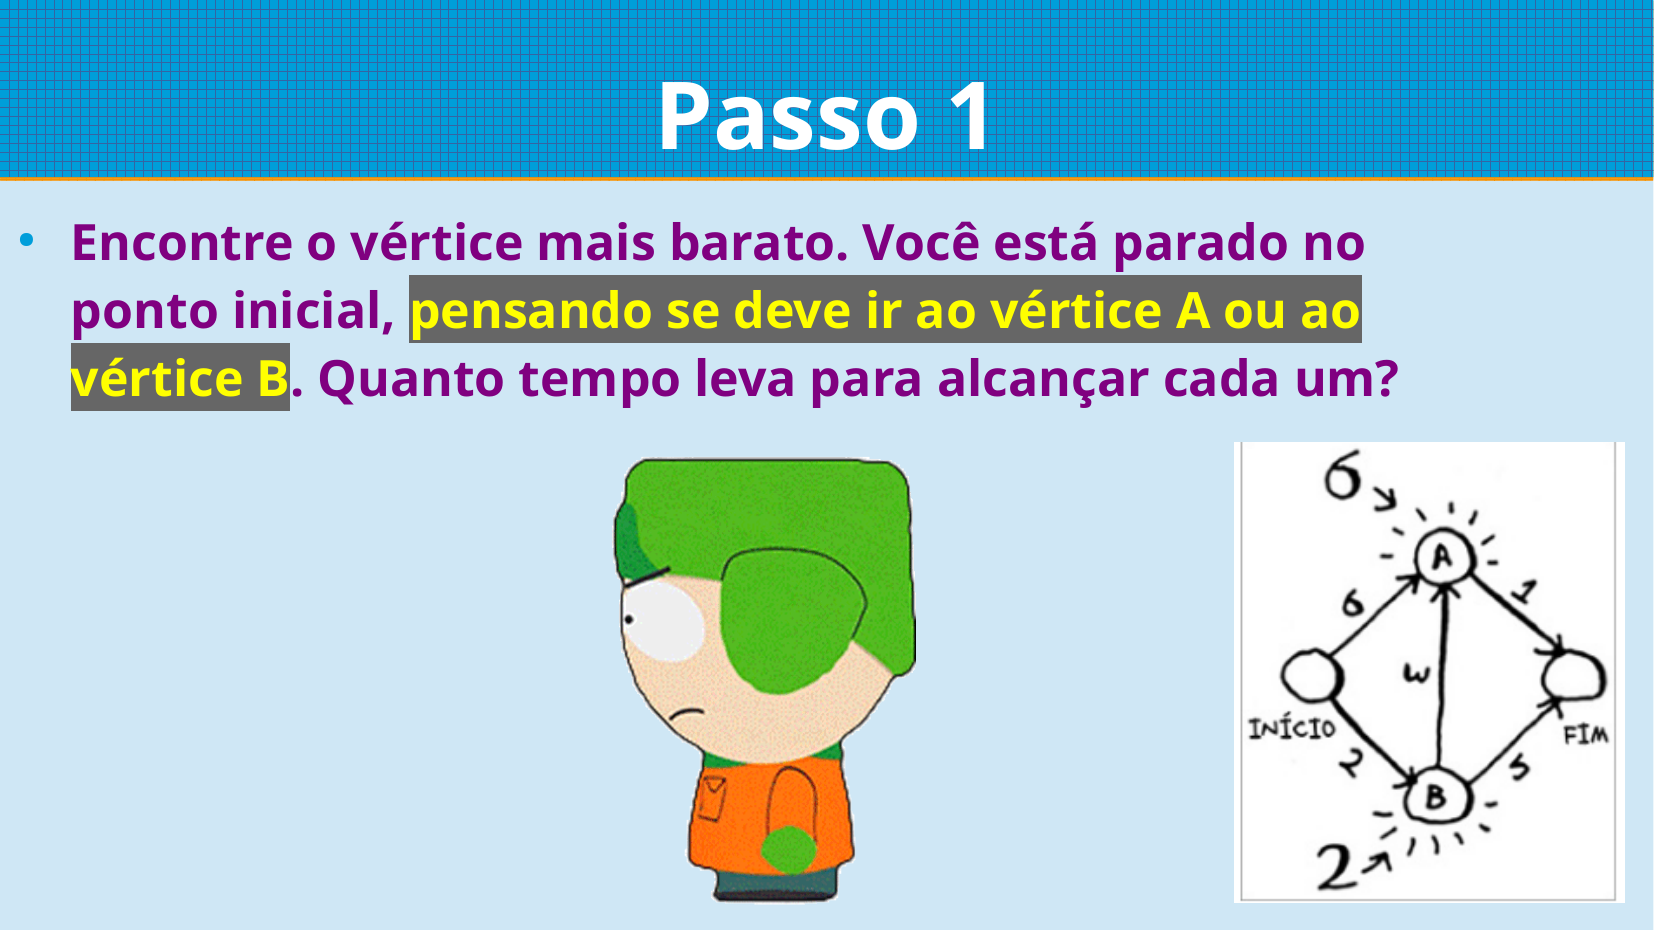

# Passo 1
Encontre o vértice mais barato. Você está parado no ponto inicial, pensando se deve ir ao vértice A ou ao vértice B. Quanto tempo leva para alcançar cada um?